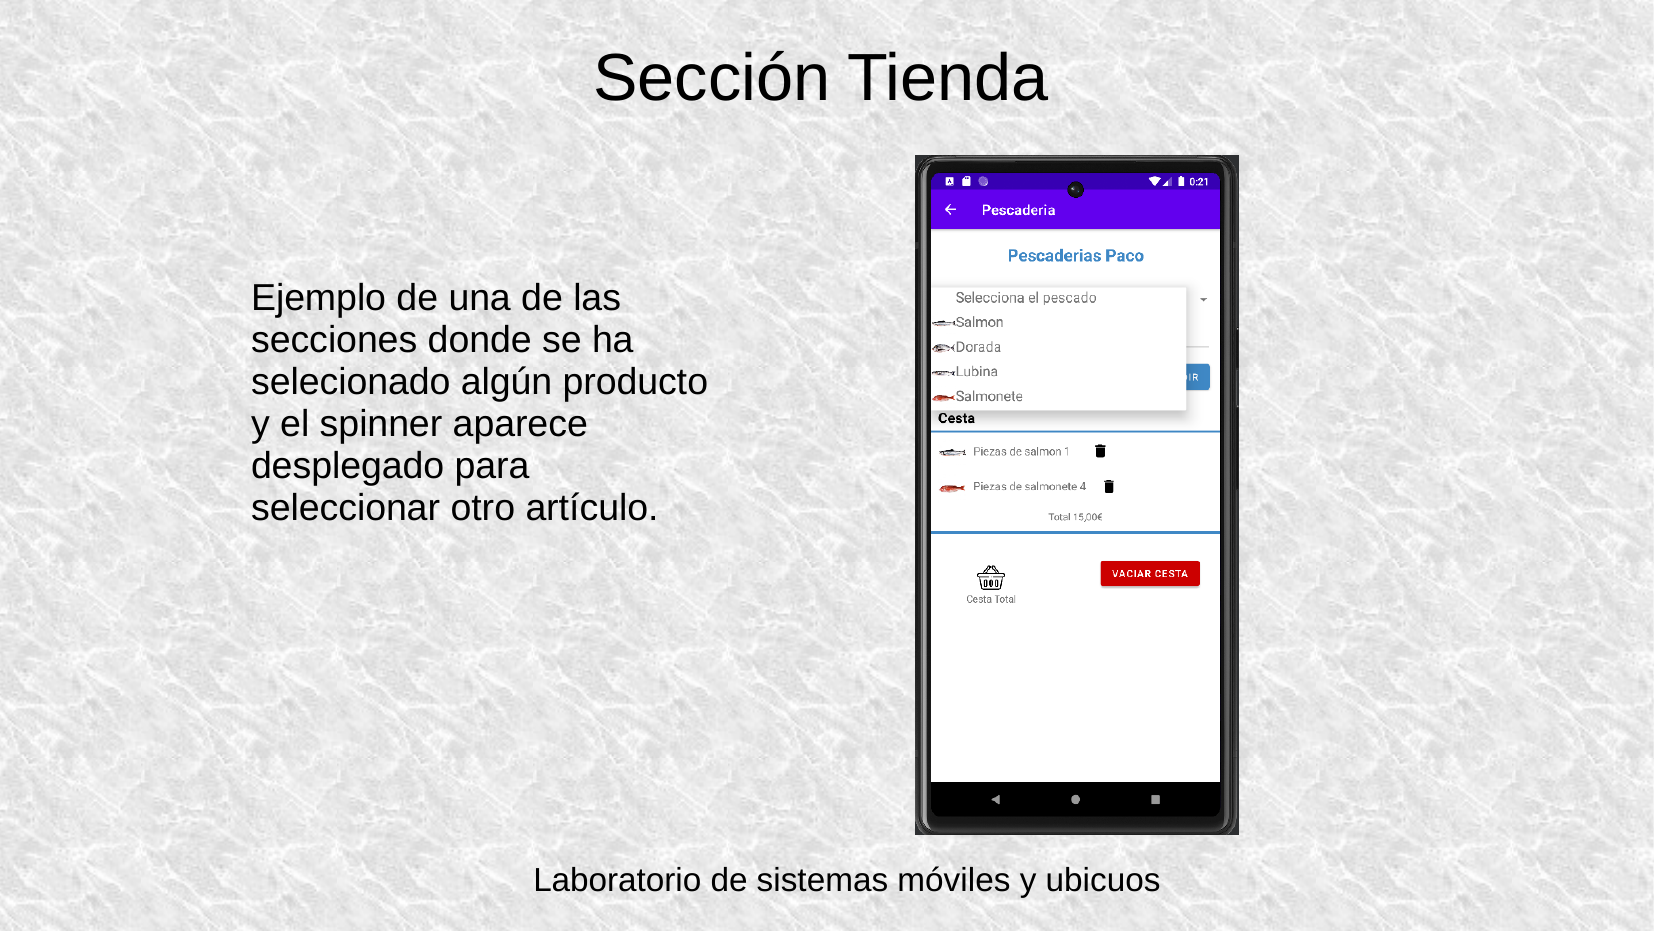

# Sección Tienda
Ejemplo de una de las secciones donde se ha selecionado algún producto y el spinner aparece desplegado para seleccionar otro artículo.
Laboratorio de sistemas móviles y ubicuos